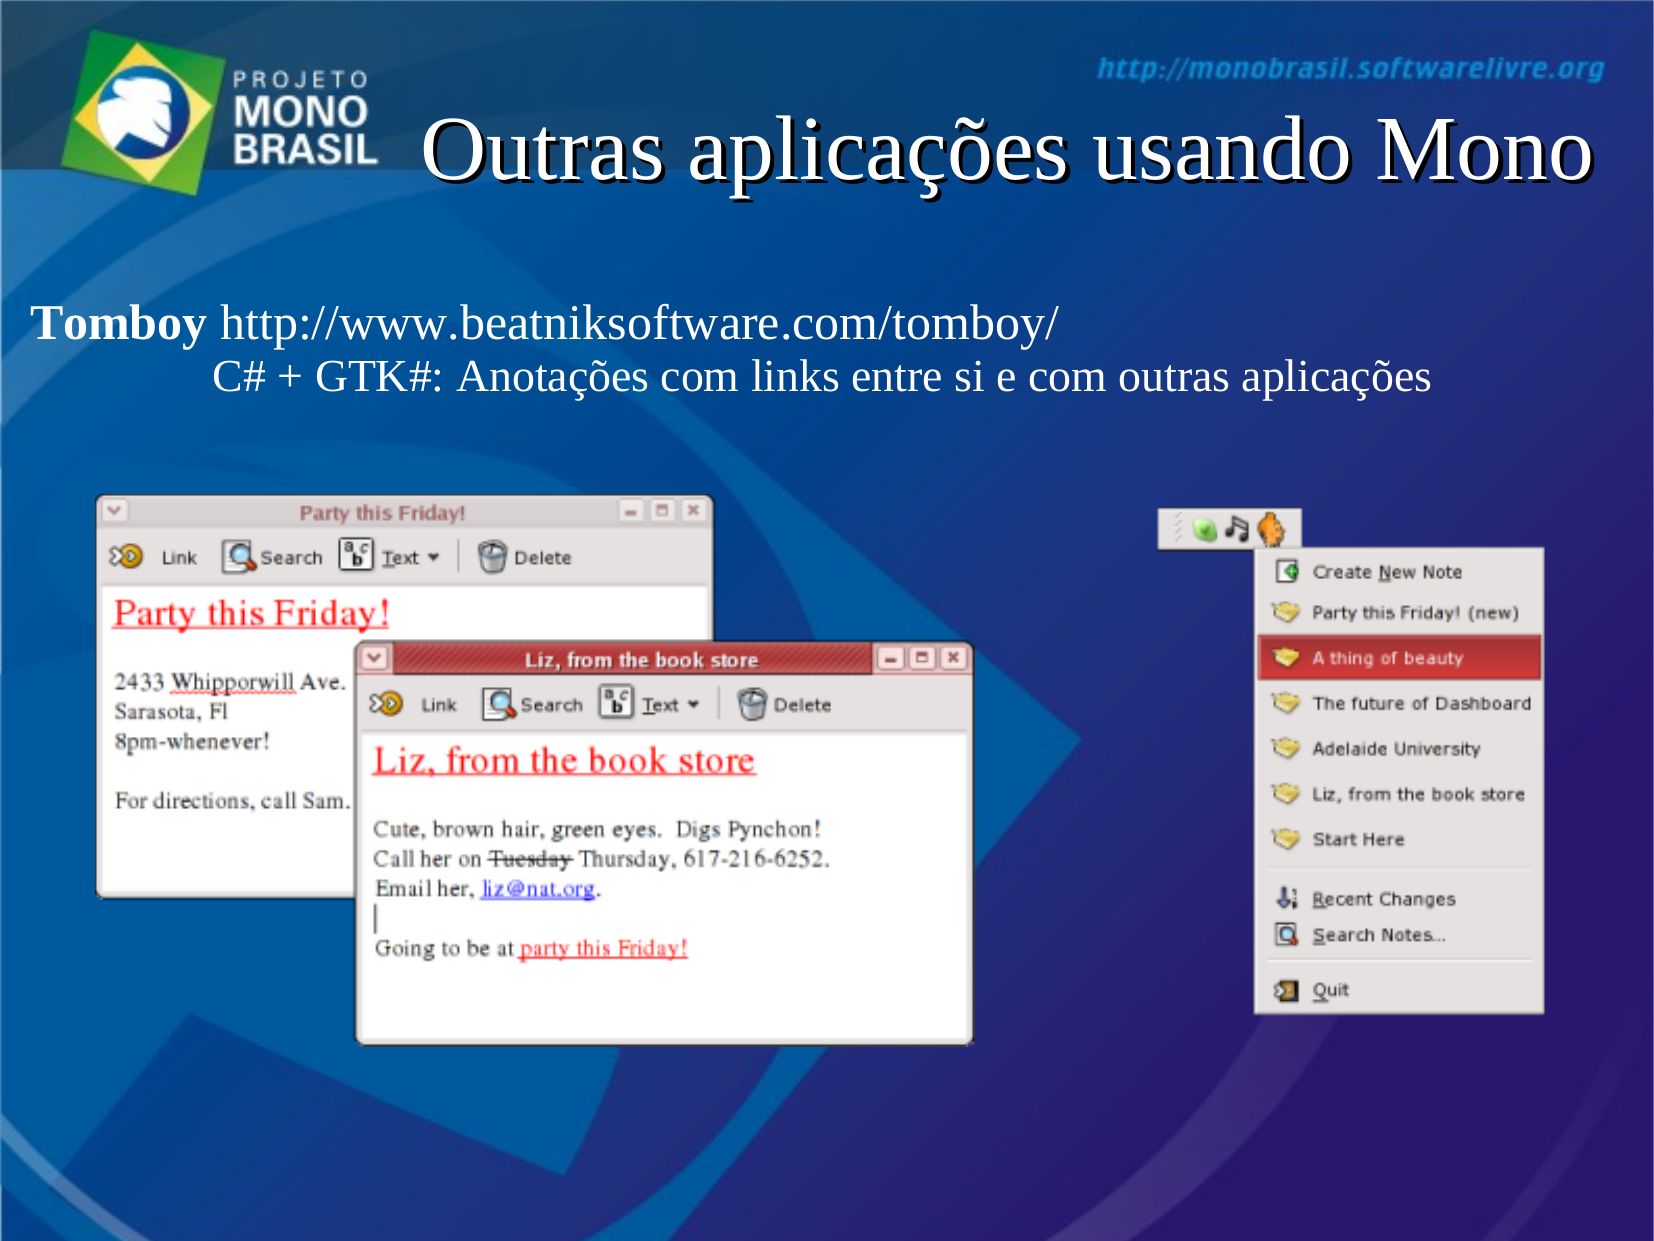

# Outras aplicações usando Mono
Tomboy http://www.beatniksoftware.com/tomboy/
C# + GTK#: Anotações com links entre si e com outras aplicações